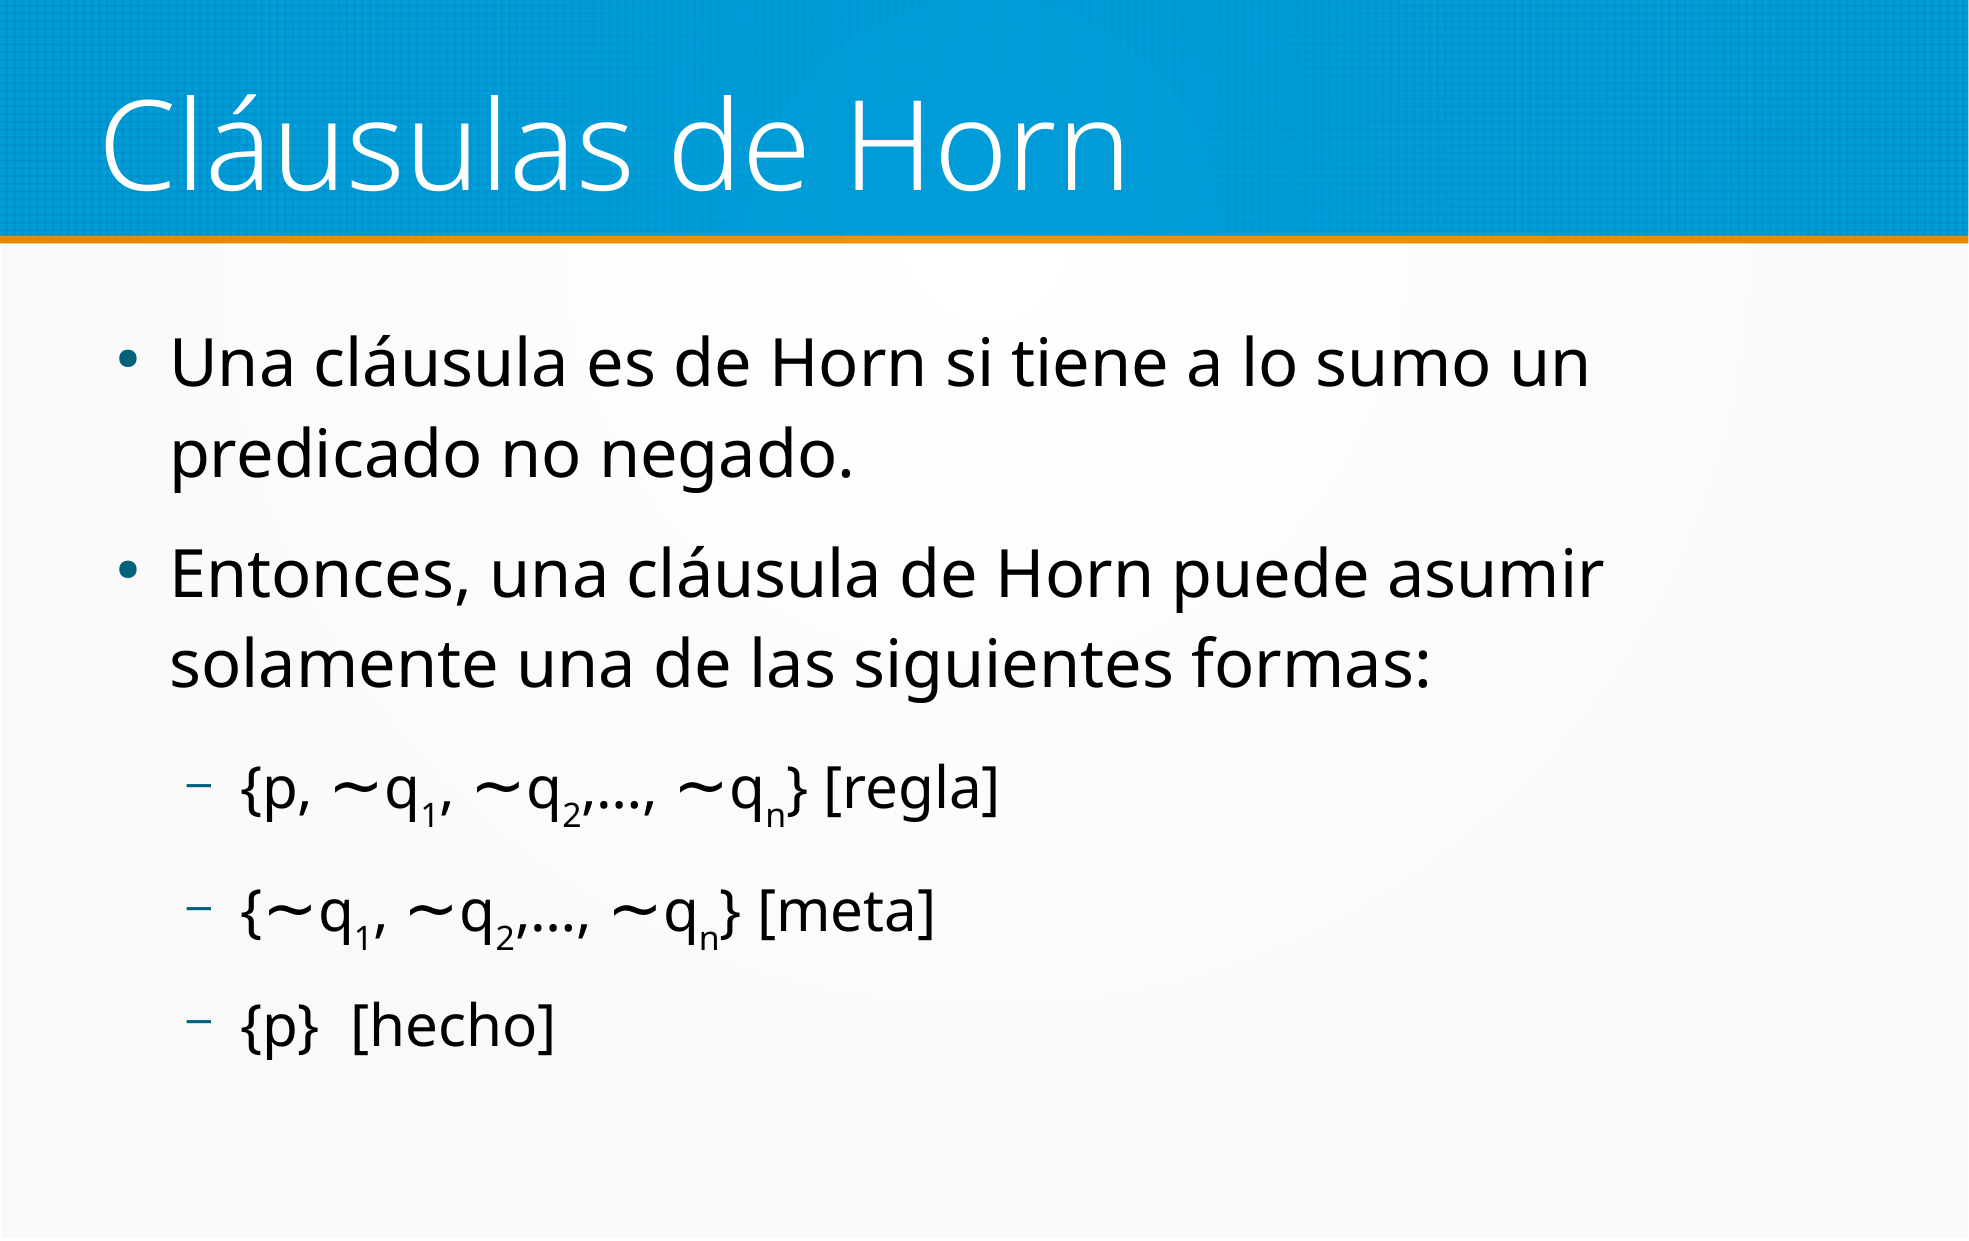

# Cláusulas de Horn
Una cláusula es de Horn si tiene a lo sumo un predicado no negado.
Entonces, una cláusula de Horn puede asumir solamente una de las siguientes formas:
{p, ∼q1, ∼q2,…, ∼qn} [regla]
{∼q1, ∼q2,…, ∼qn} [meta]
{p} [hecho]